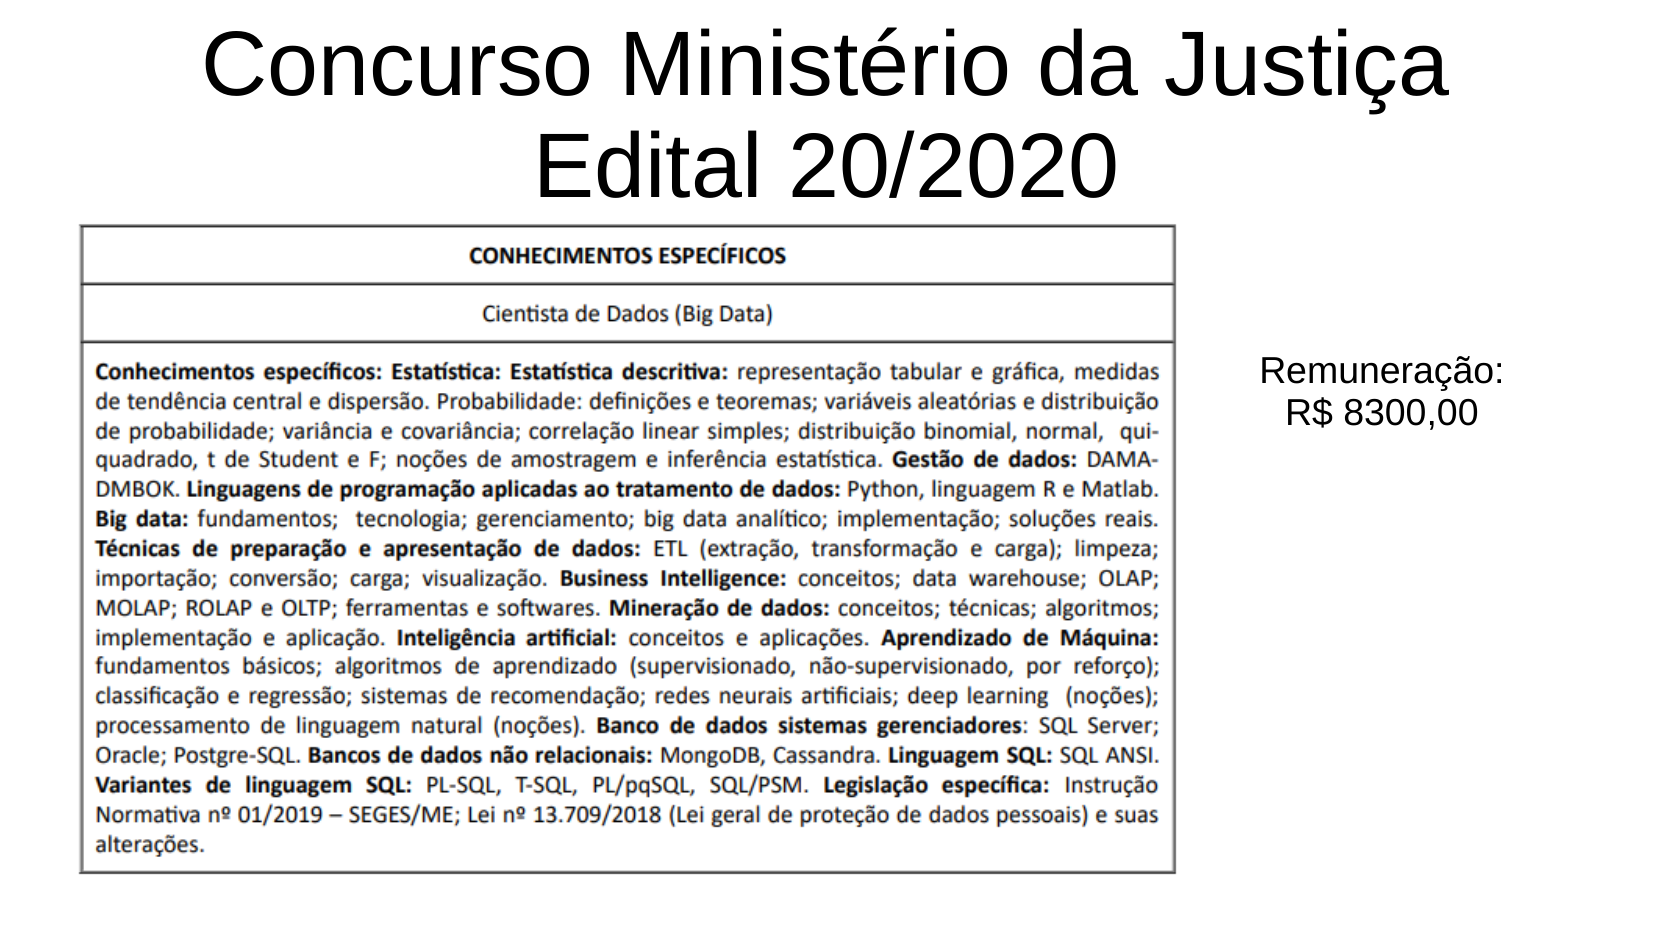

# Concurso Ministério da Justiça Edital 20/2020
Remuneração: R$ 8300,00